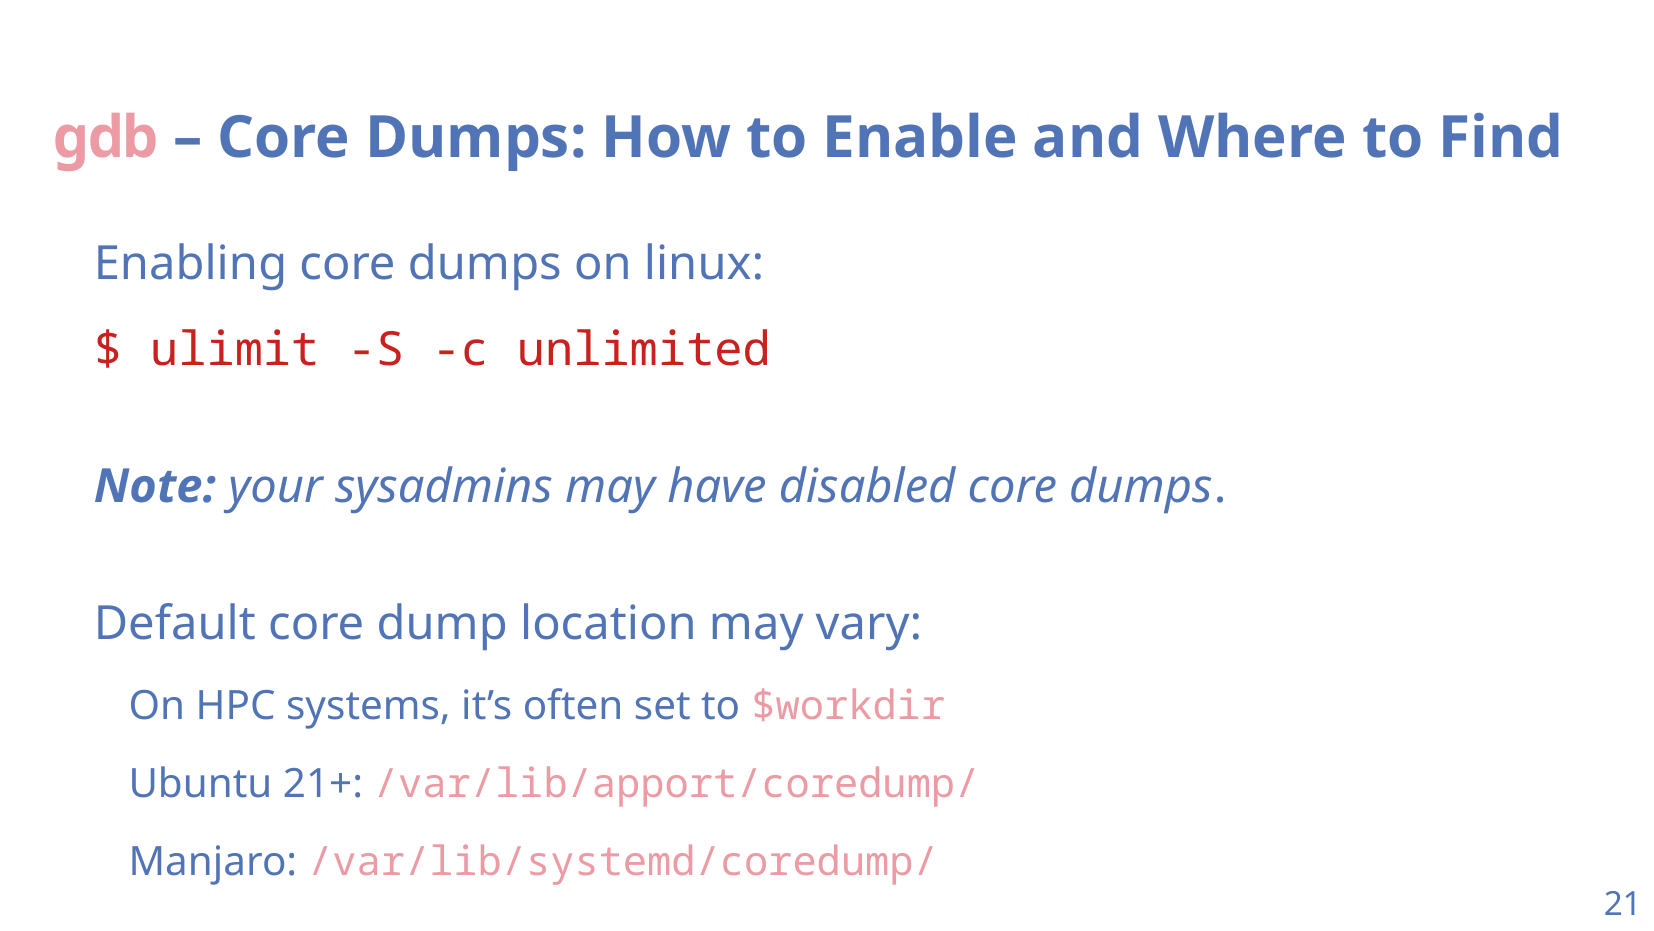

# gdb – Core Dumps: How to Enable and Where to Find
Enabling core dumps on linux:
$ ulimit -S -c unlimited
Note: your sysadmins may have disabled core dumps.
Default core dump location may vary:
On HPC systems, it’s often set to $workdir
Ubuntu 21+: /var/lib/apport/coredump/
Manjaro: /var/lib/systemd/coredump/
21